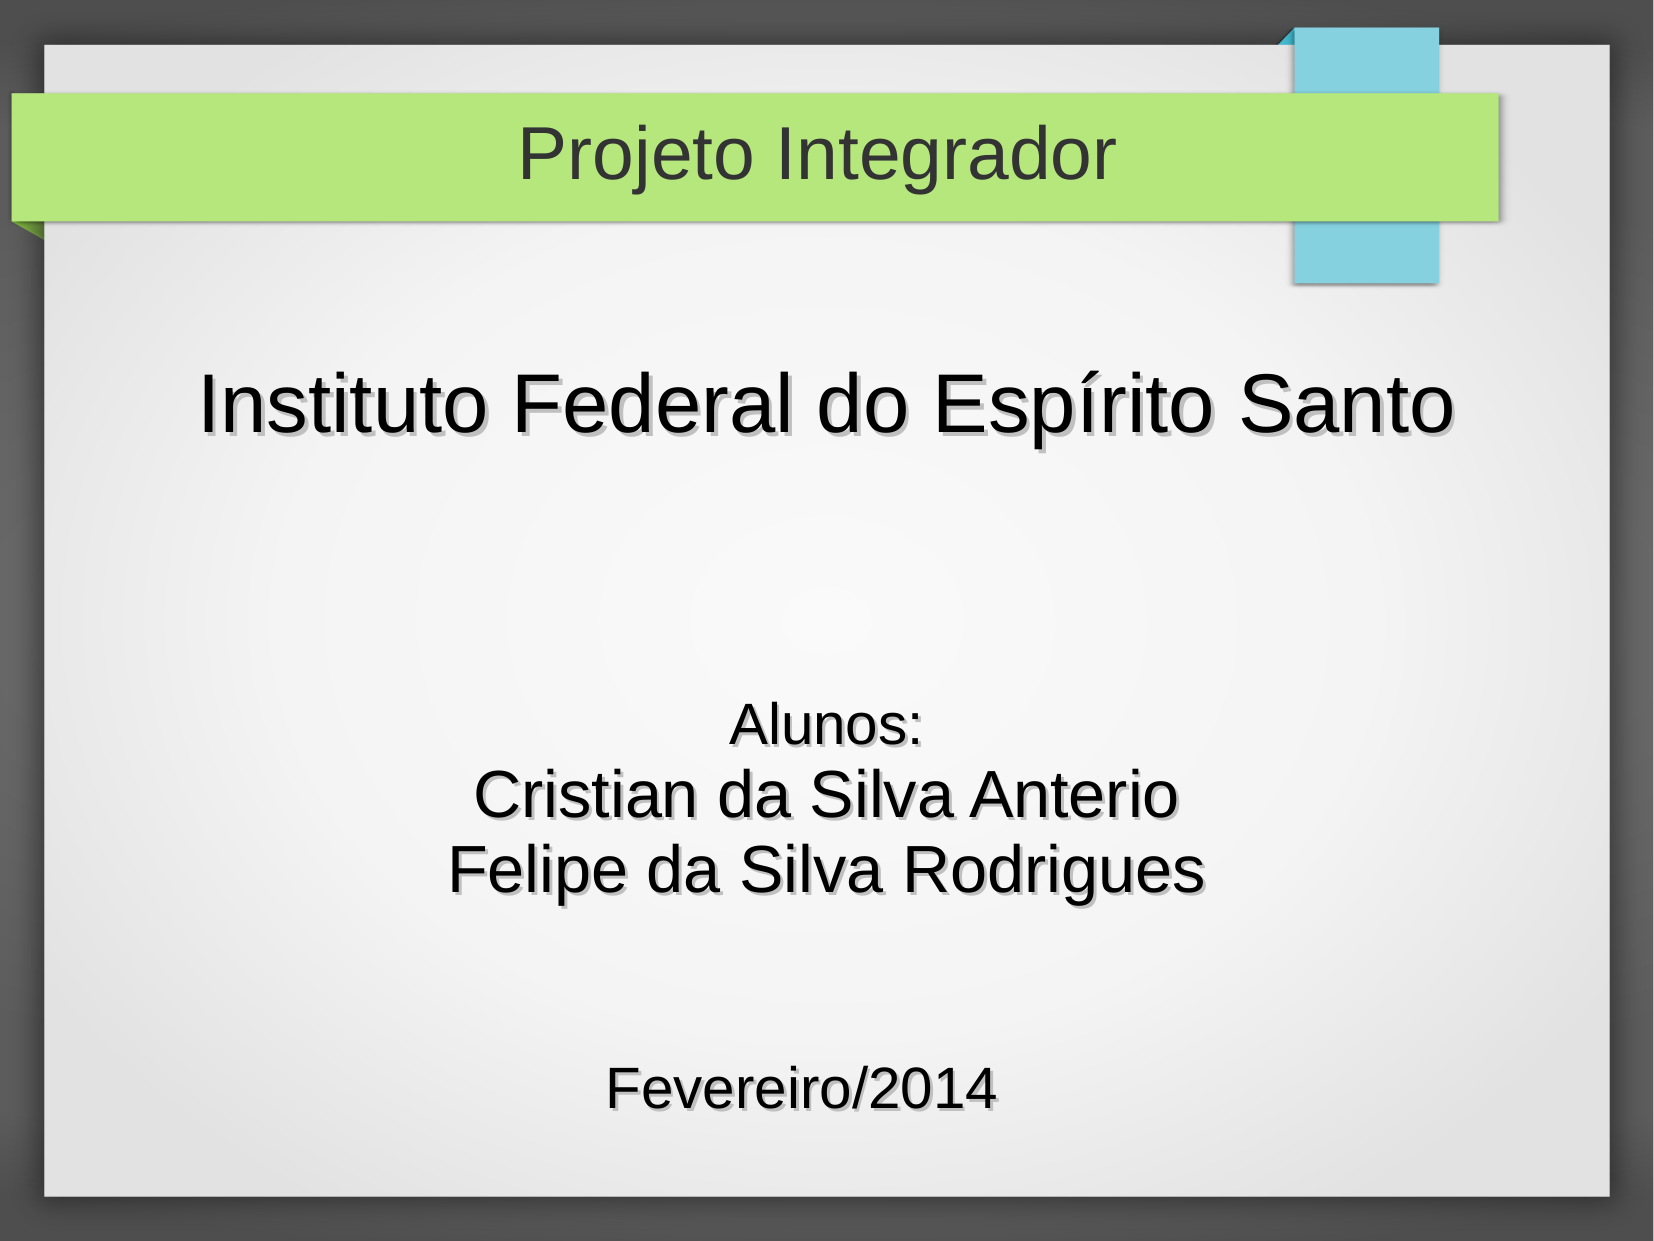

# Projeto Integrador
Instituto Federal do Espírito Santo
Alunos:
Cristian da Silva Anterio
Felipe da Silva Rodrigues
Fevereiro/2014